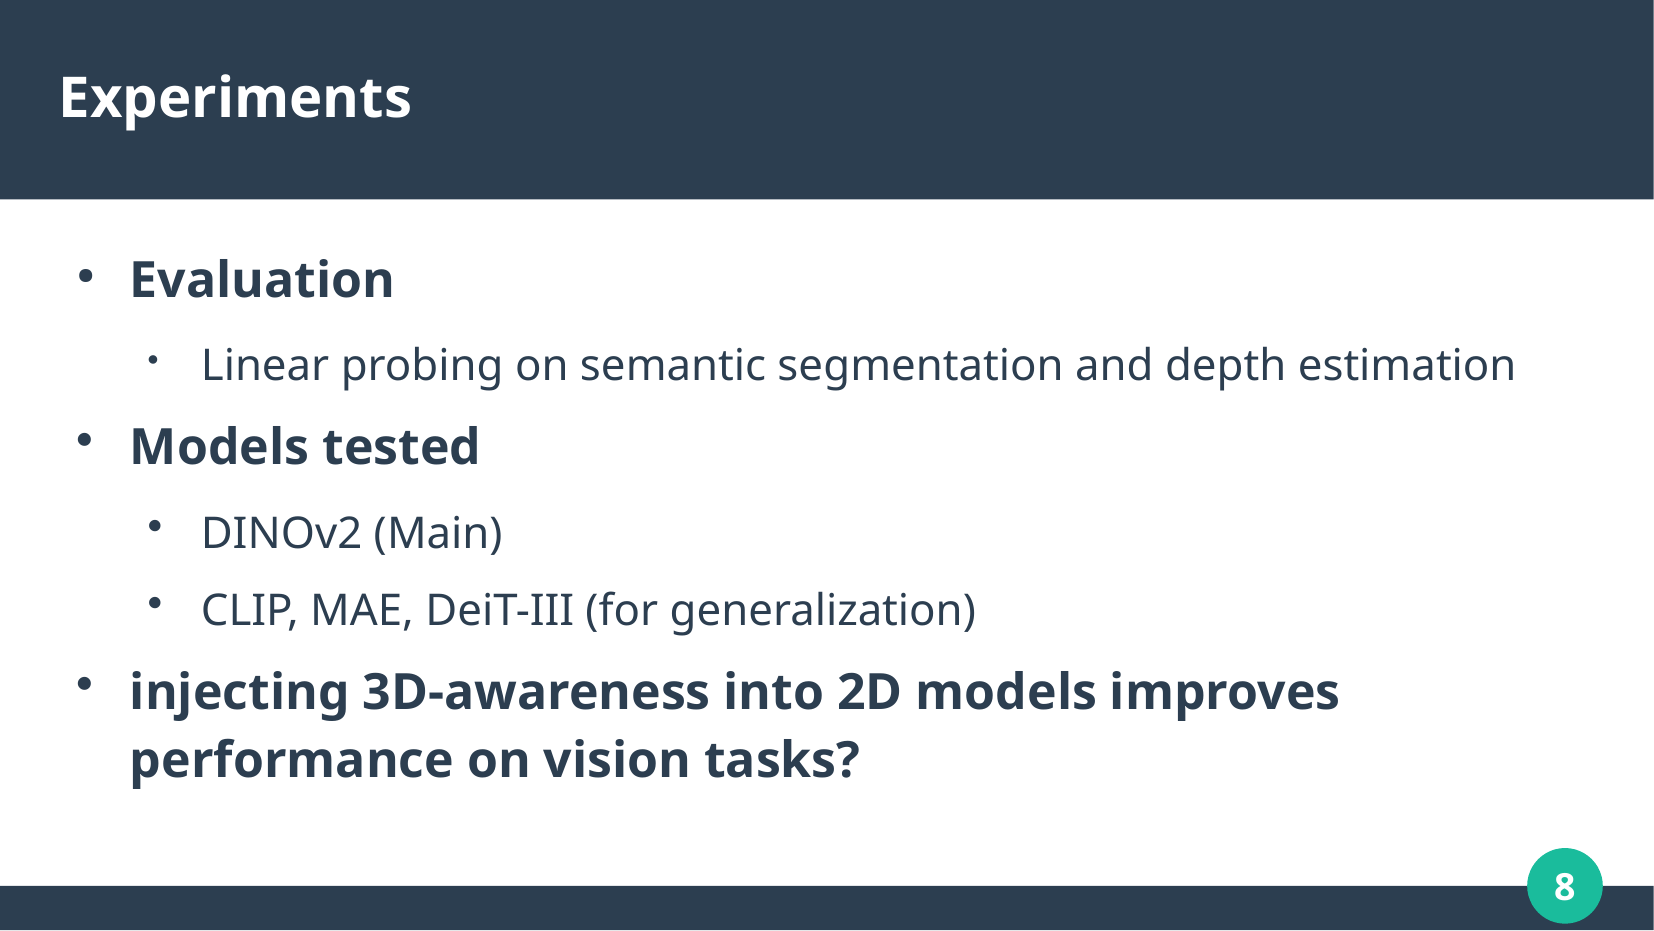

# Experiments
Evaluation
Linear probing on semantic segmentation and depth estimation
Models tested
DINOv2 (Main)
CLIP, MAE, DeiT-III (for generalization)
injecting 3D-awareness into 2D models improves performance on vision tasks?